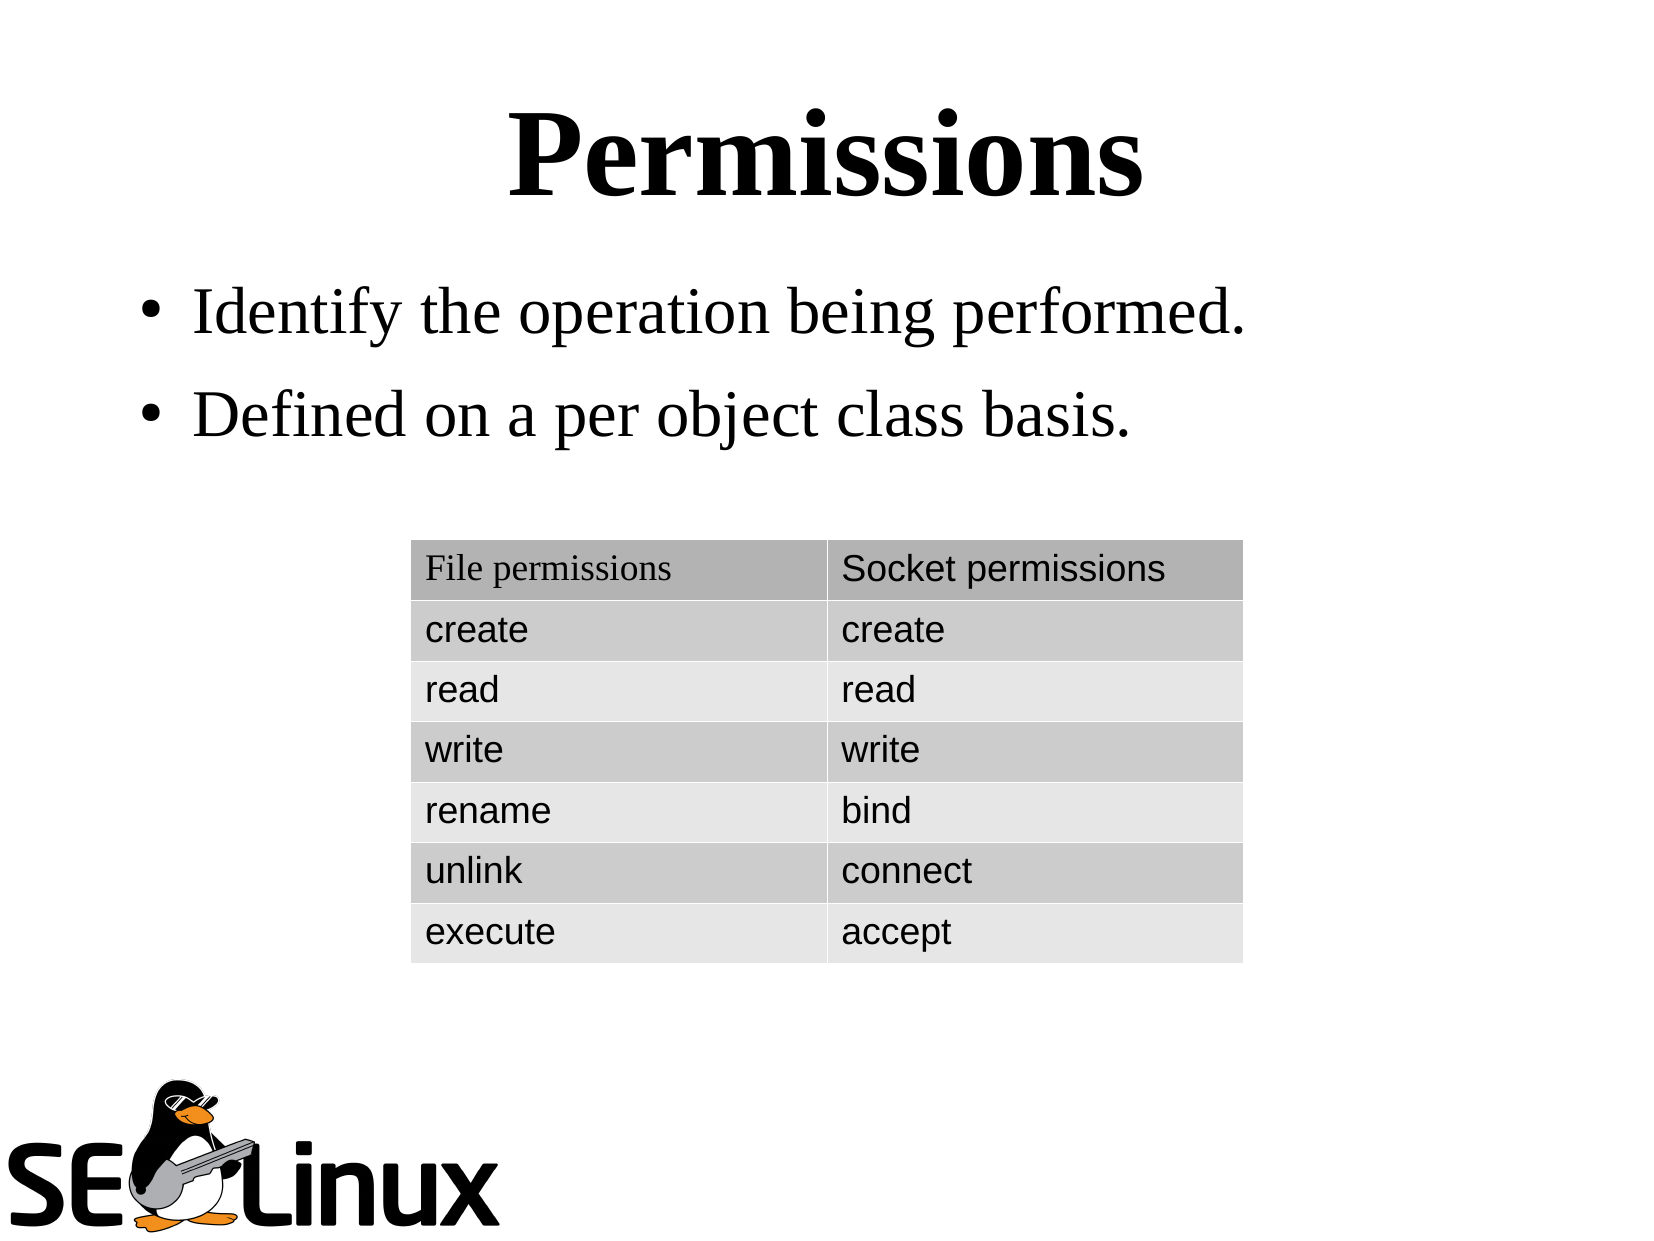

# Permissions
Identify the operation being performed.
Defined on a per object class basis.
| File permissions | Socket permissions |
| --- | --- |
| create | create |
| read | read |
| write | write |
| rename | bind |
| unlink | connect |
| execute | accept |